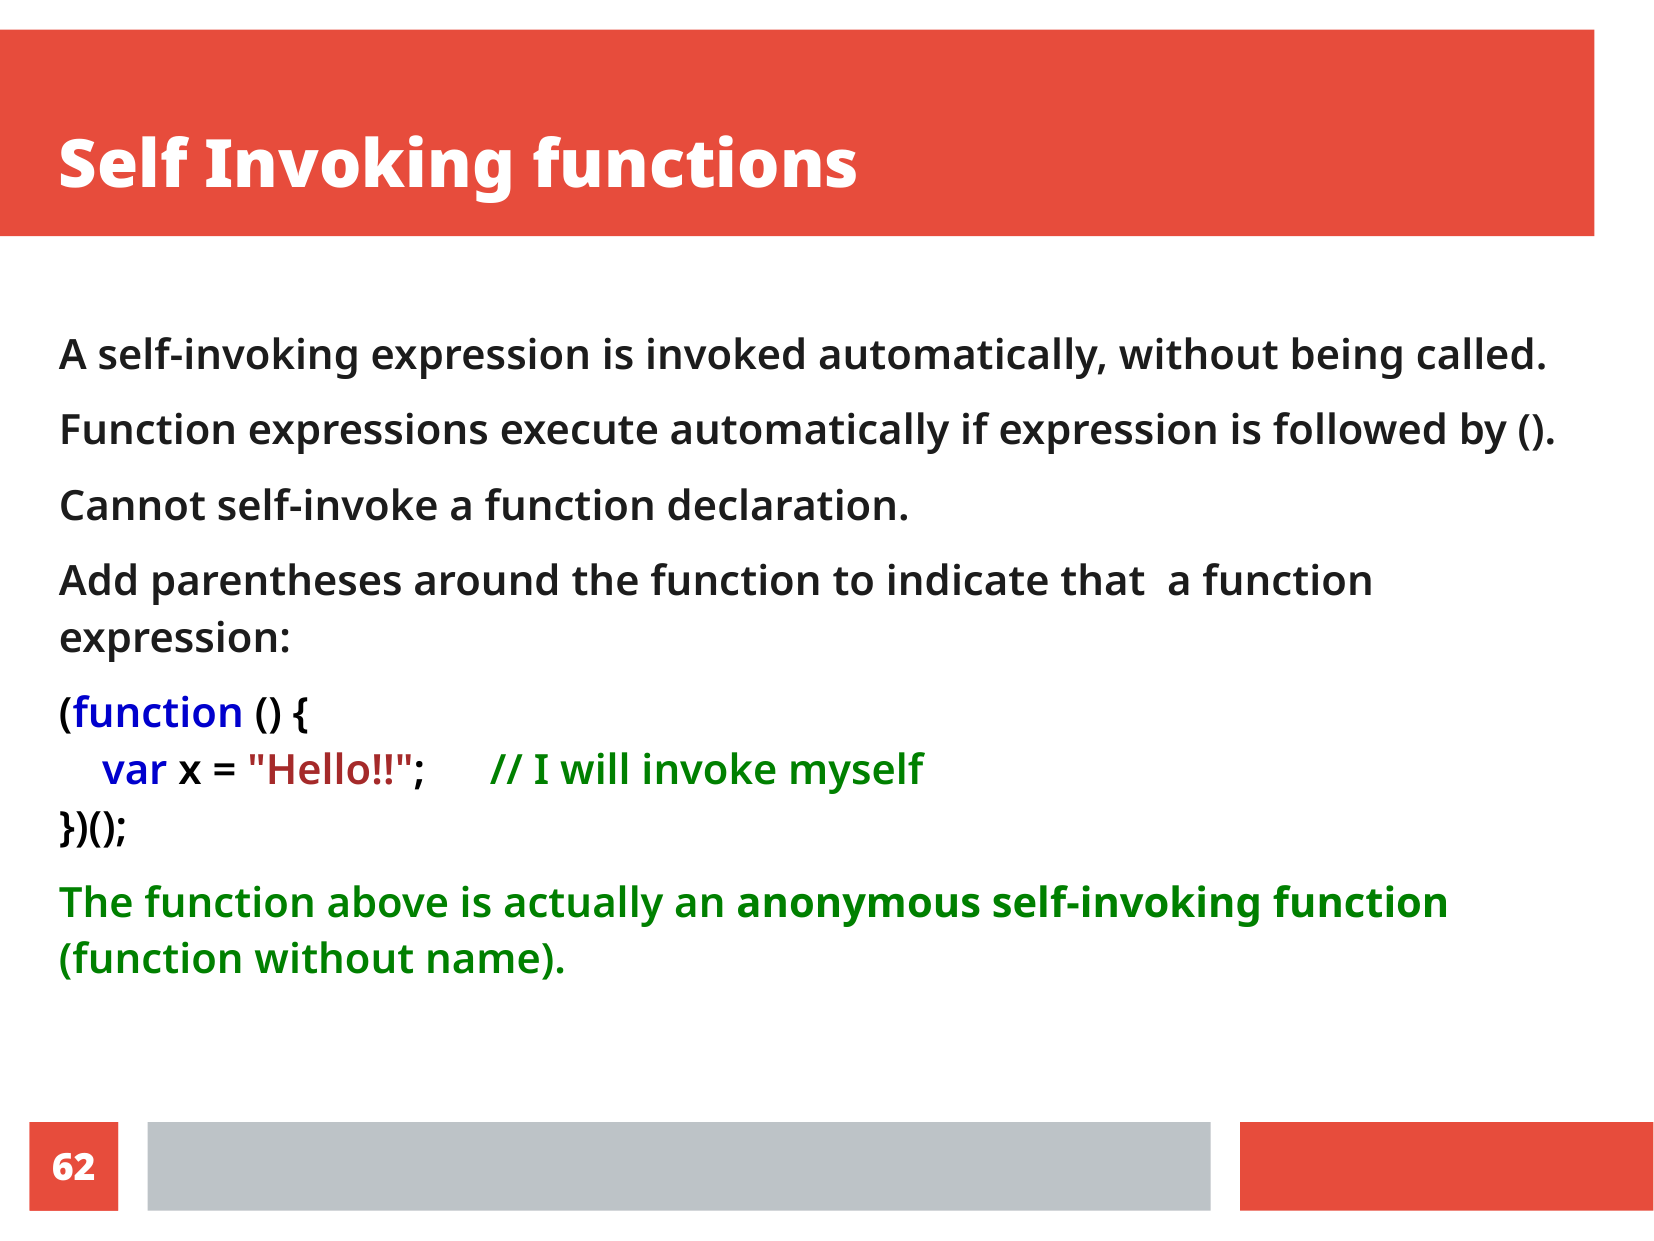

# Self Invoking functions
A self-invoking expression is invoked automatically, without being called.
Function expressions execute automatically if expression is followed by ().
Cannot self-invoke a function declaration.
Add parentheses around the function to indicate that a function expression:
(function () {
    var x = "Hello!!";      // I will invoke myself
})();
The function above is actually an anonymous self-invoking function (function without name).
62